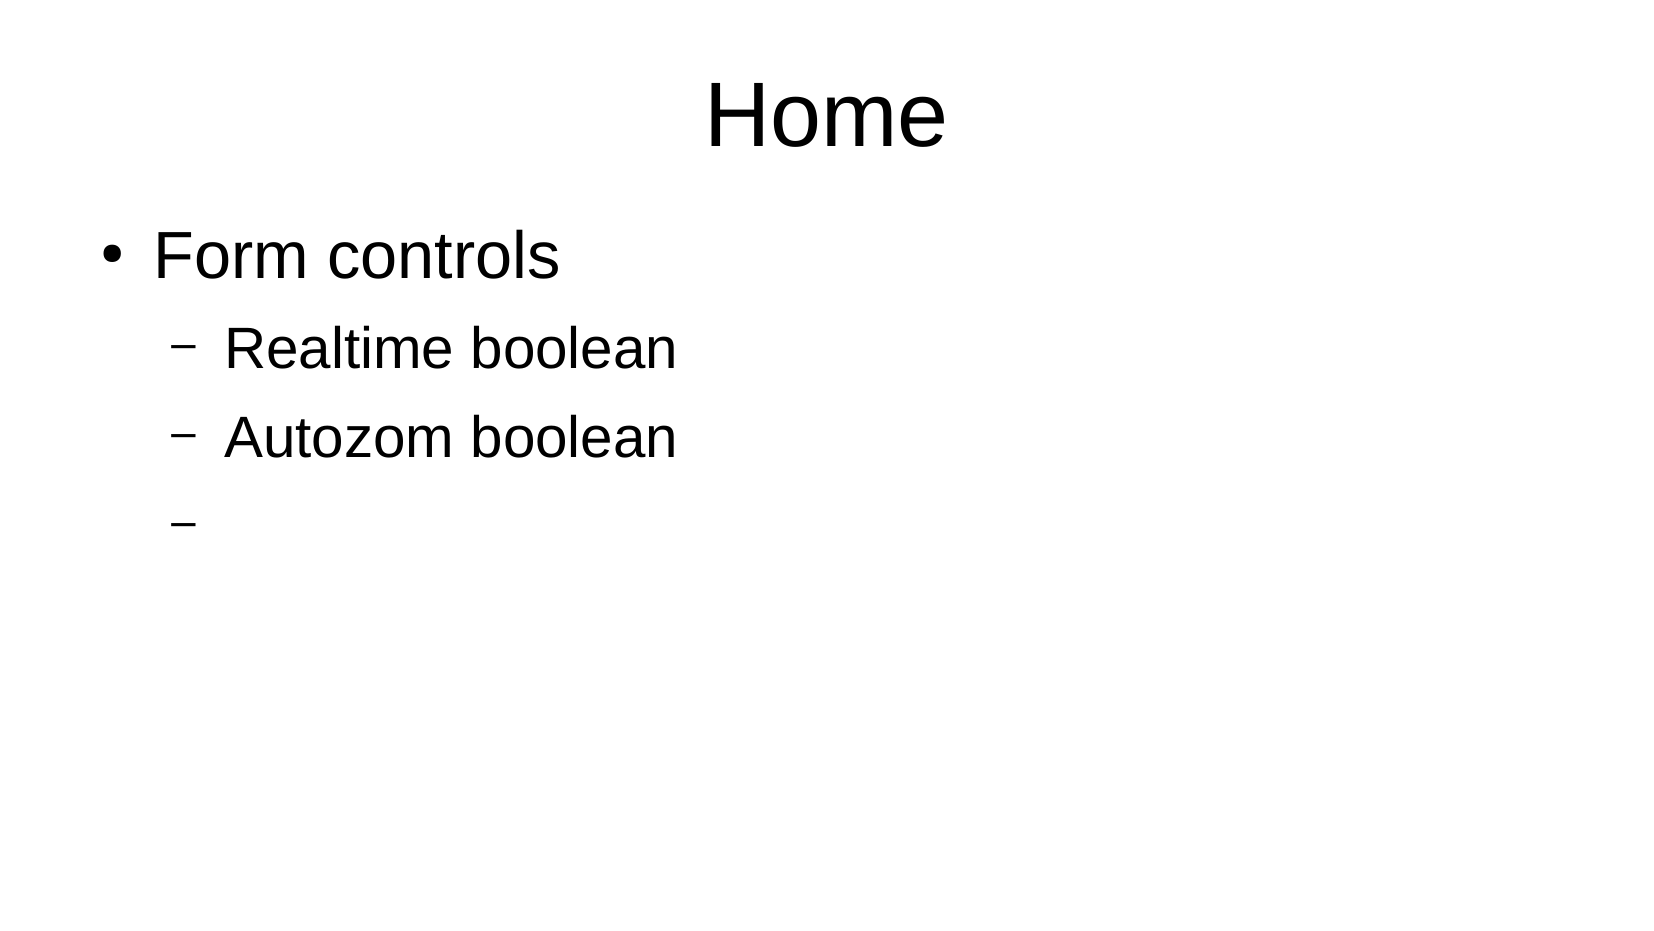

# Home
Form controls
Realtime boolean
Autozom boolean